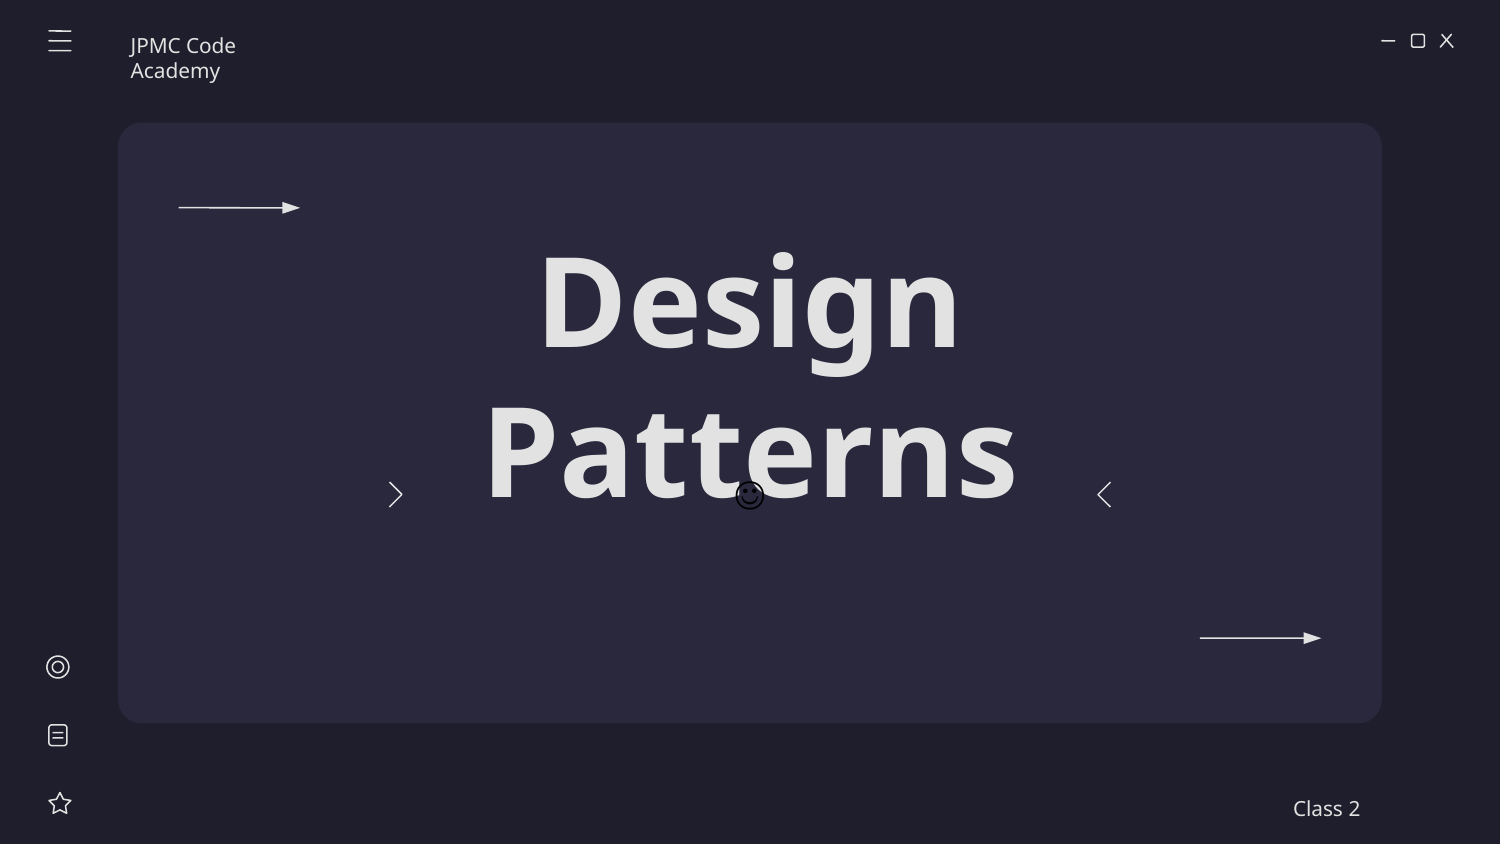

JPMC Code Academy
Design Patterns

Class 2